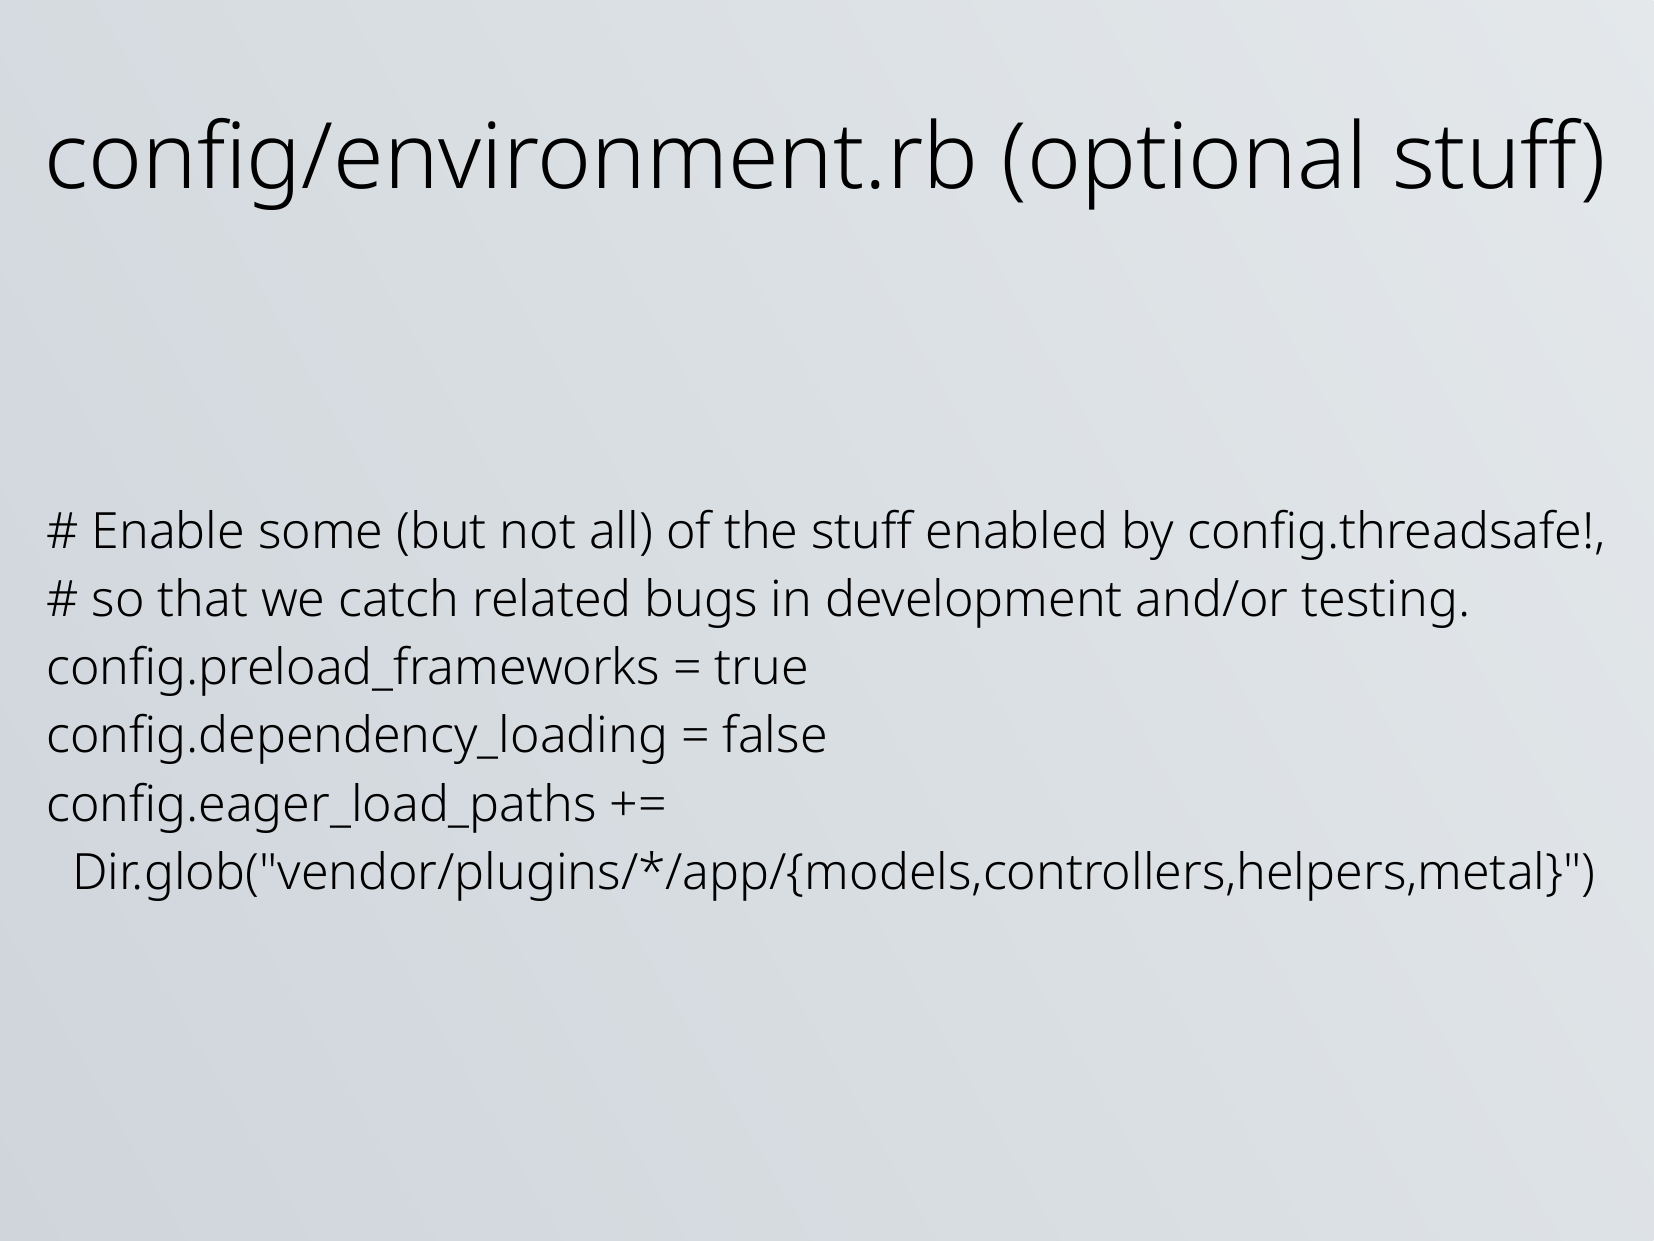

# config/environment.rb (optional stuff)
# Enable some (but not all) of the stuff enabled by config.threadsafe!,
# so that we catch related bugs in development and/or testing.
config.preload_frameworks = true
config.dependency_loading = false
config.eager_load_paths +=
 Dir.glob("vendor/plugins/*/app/{models,controllers,helpers,metal}")